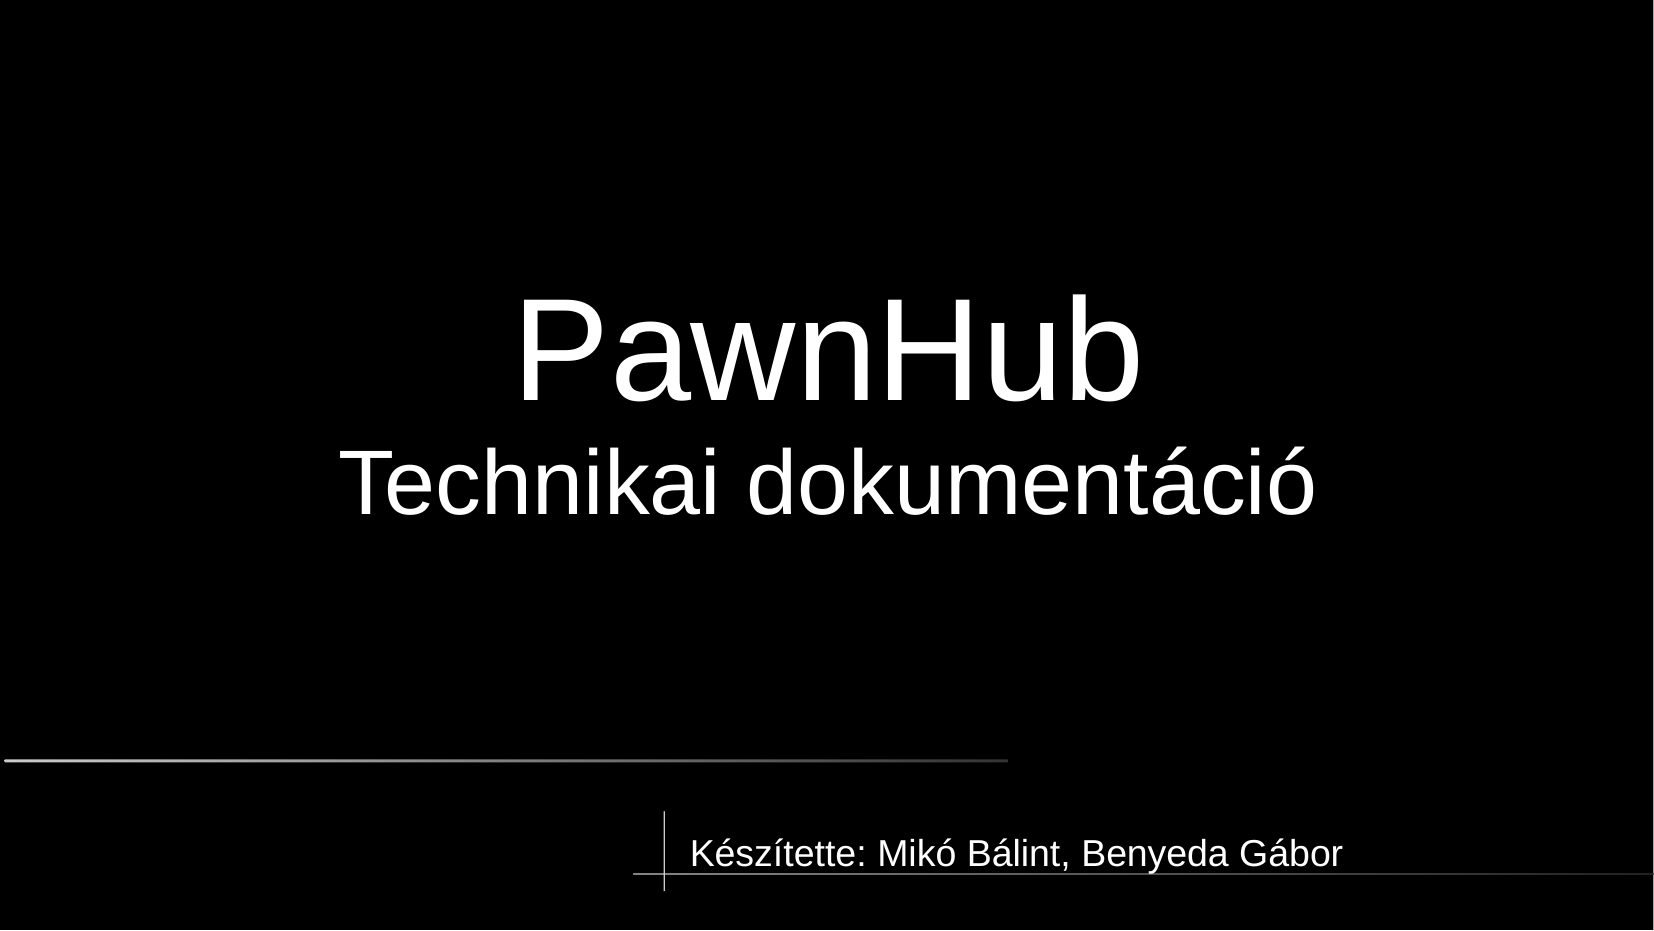

# PawnHub Technikai dokumentáció
Készítette: Mikó Bálint, Benyeda Gábor